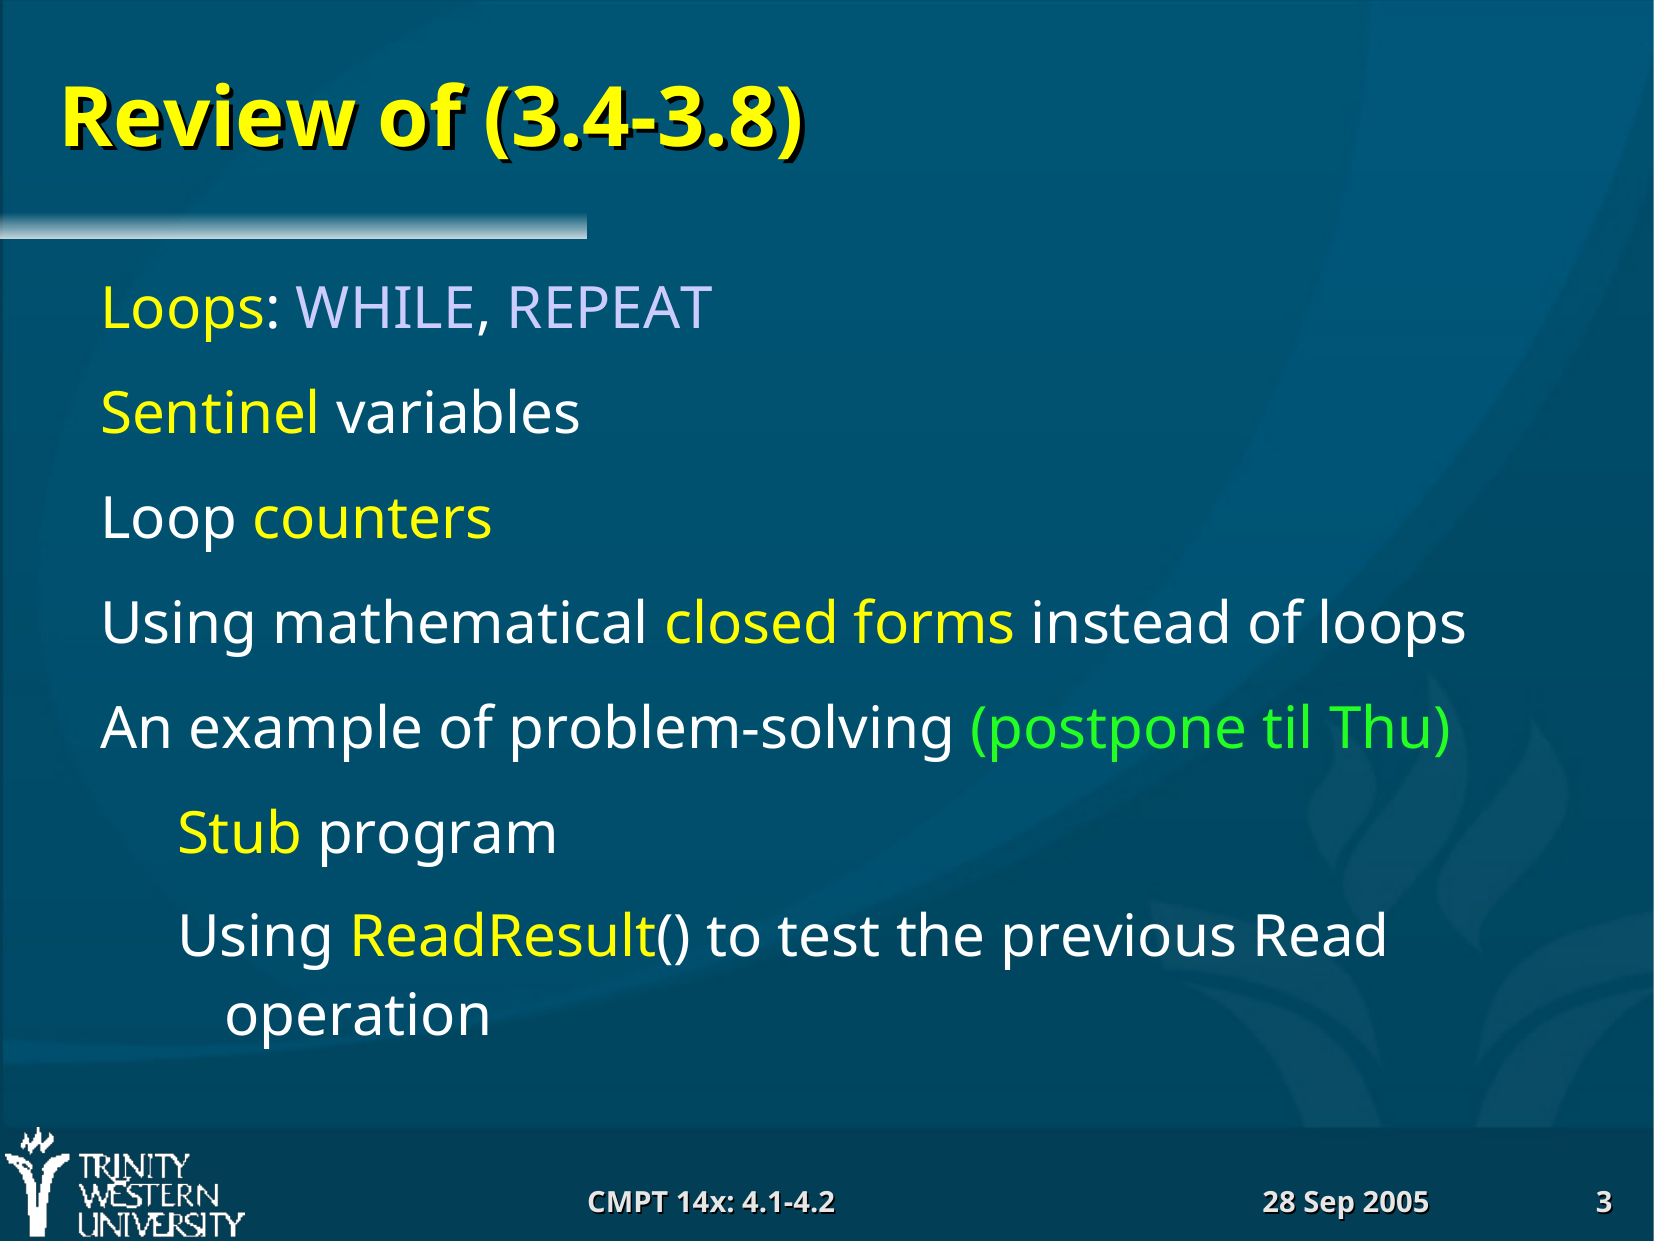

# Review of (3.4-3.8)
Loops: WHILE, REPEAT
Sentinel variables
Loop counters
Using mathematical closed forms instead of loops
An example of problem-solving (postpone til Thu)
Stub program
Using ReadResult() to test the previous Read operation
CMPT 14x: 4.1-4.2
28 Sep 2005
3